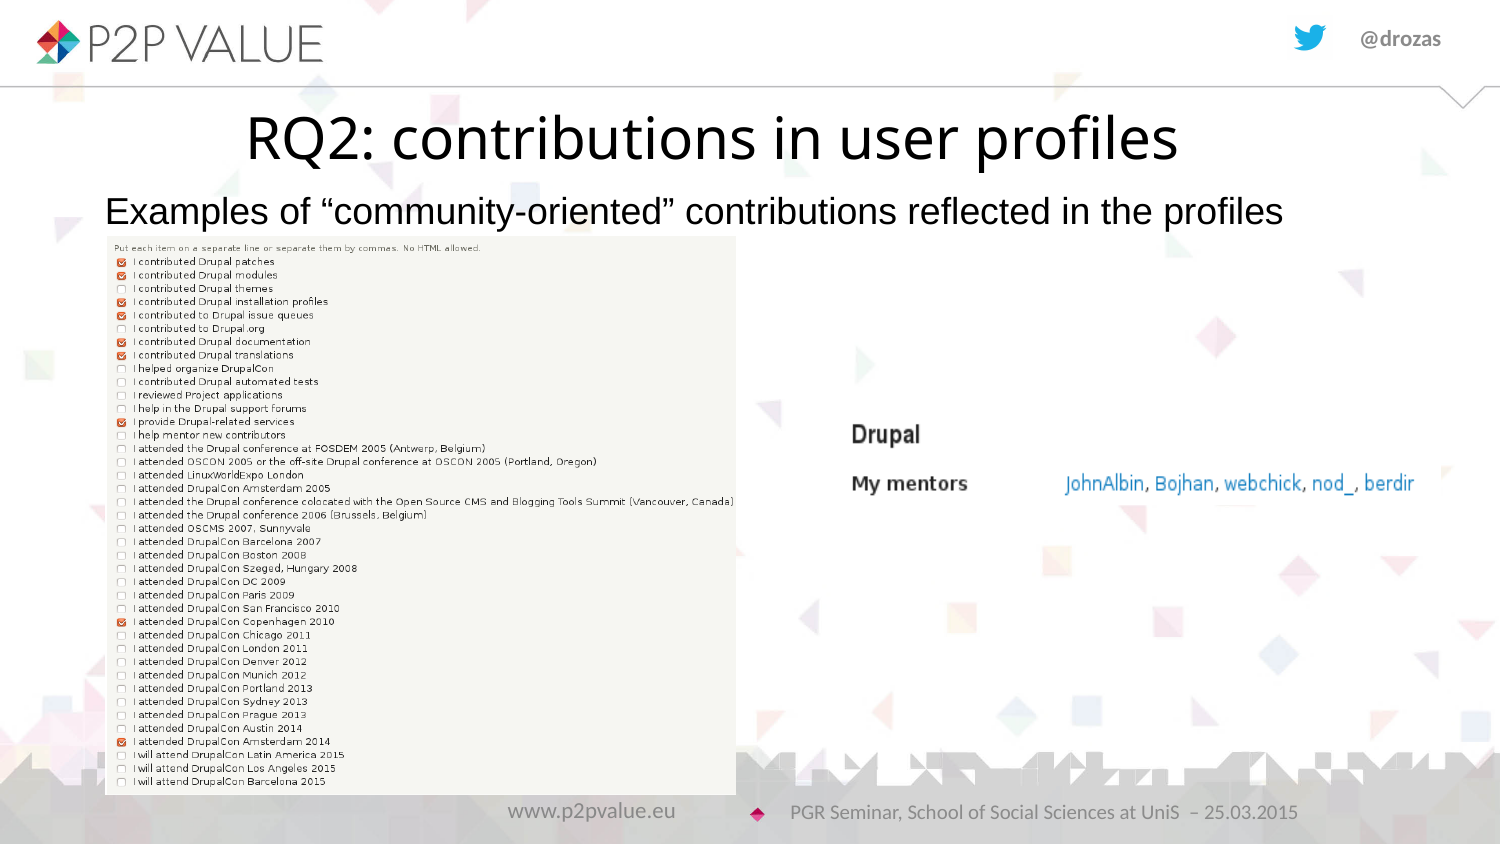

@drozas
# RQ2: contributions in user profiles
Examples of “community-oriented” contributions reflected in the profiles
PGR Seminar, School of Social Sciences at UniS – 25.03.2015
www.p2pvalue.eu